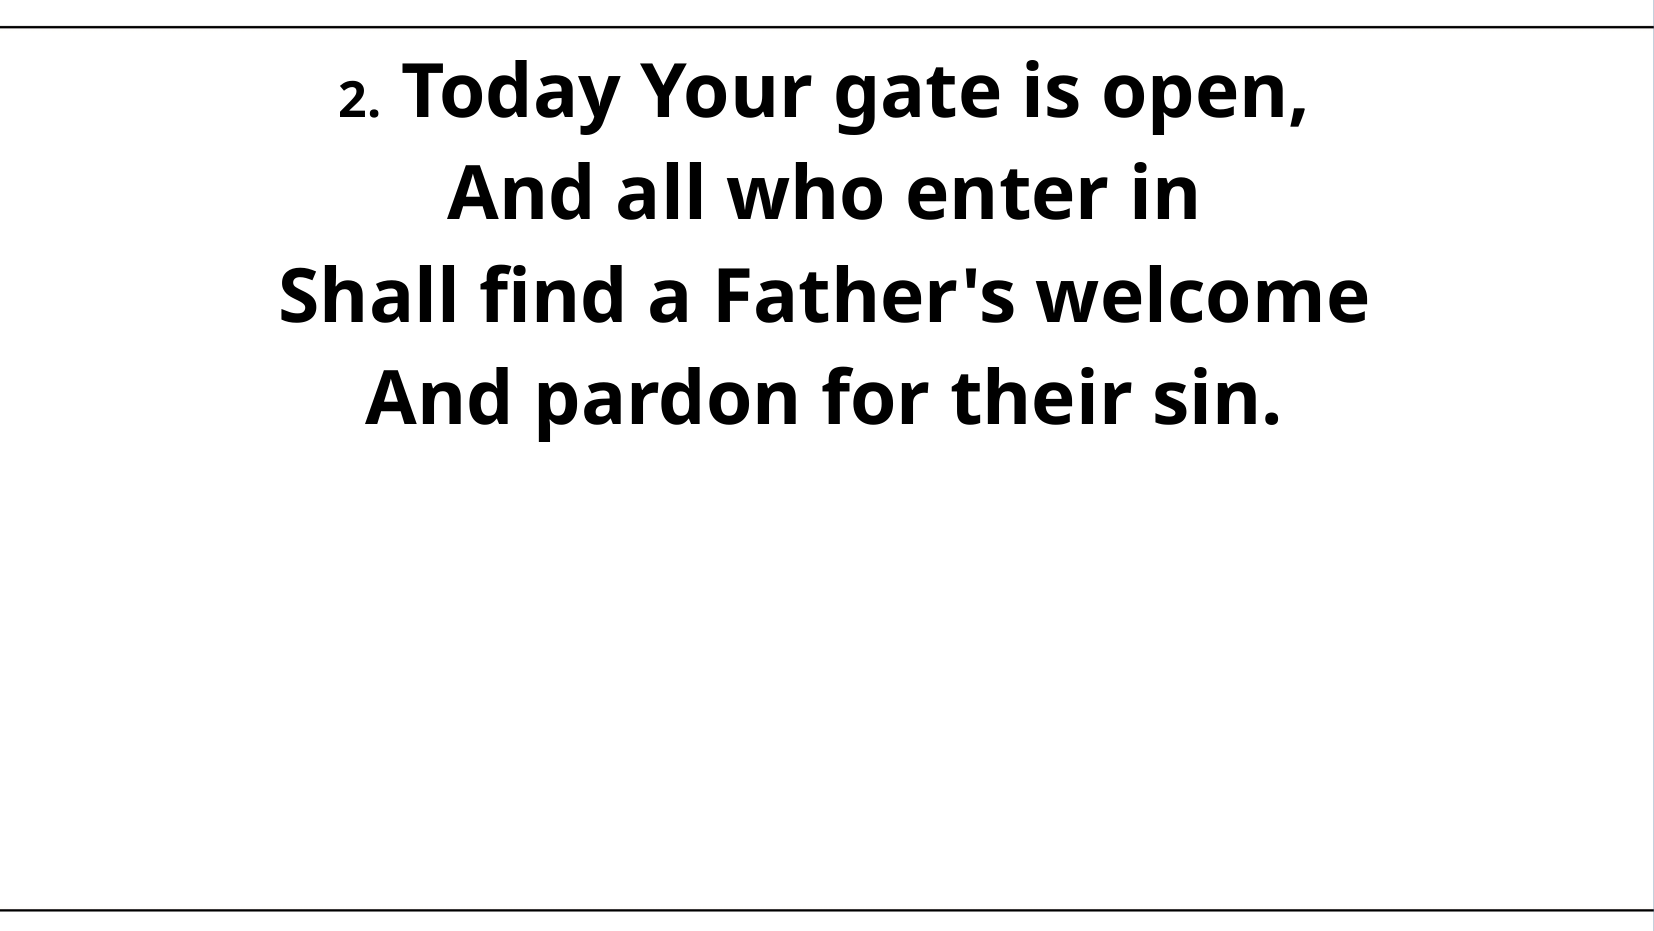

2. Today Your gate is open,
And all who enter in
Shall find a Father's welcome
And pardon for their sin.